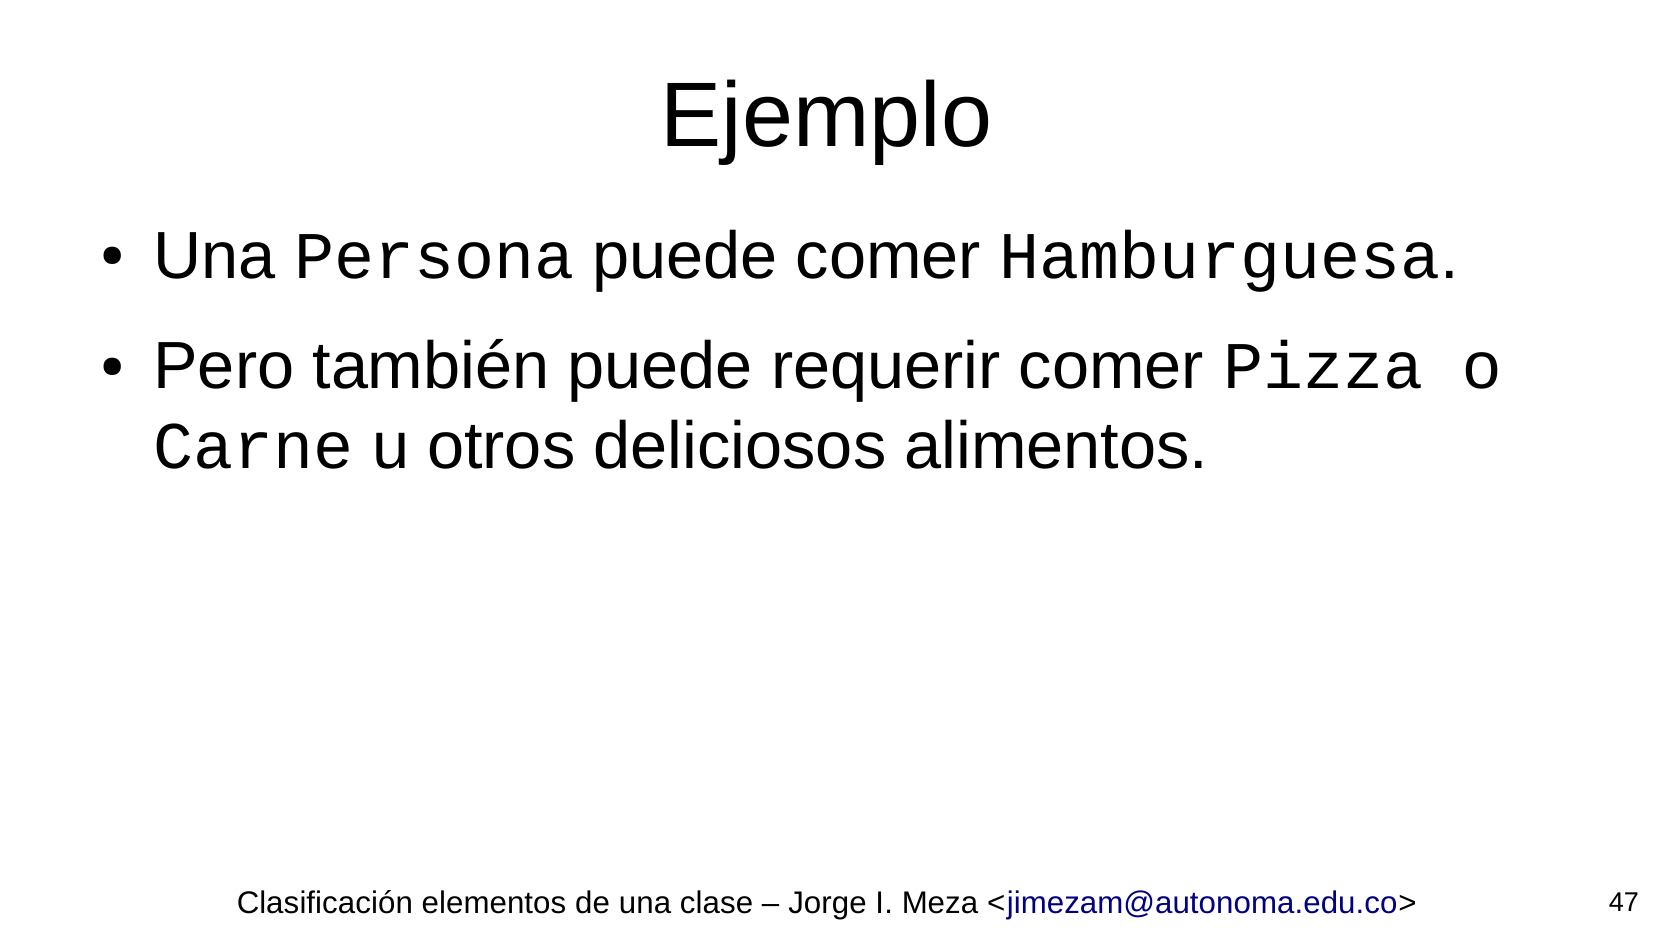

# Ejemplo
Una Persona puede comer Hamburguesa.
Pero también puede requerir comer Pizza o Carne u otros deliciosos alimentos.